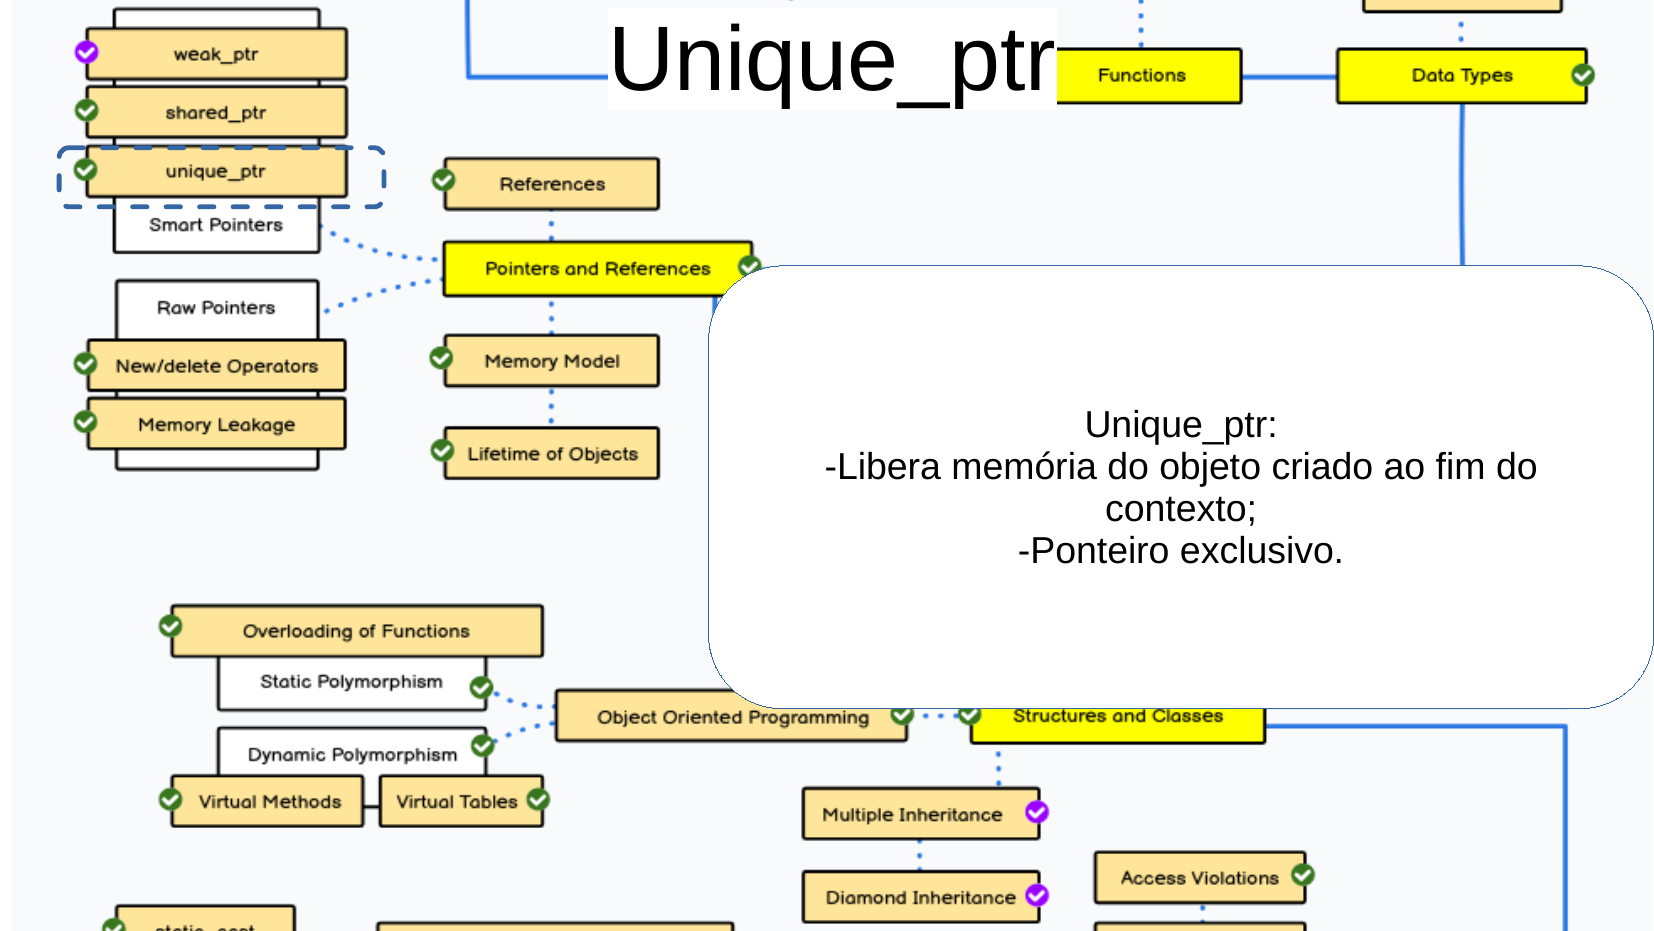

# Unique_ptr
Unique_ptr:
-Libera memória do objeto criado ao fim do contexto;
-Ponteiro exclusivo.